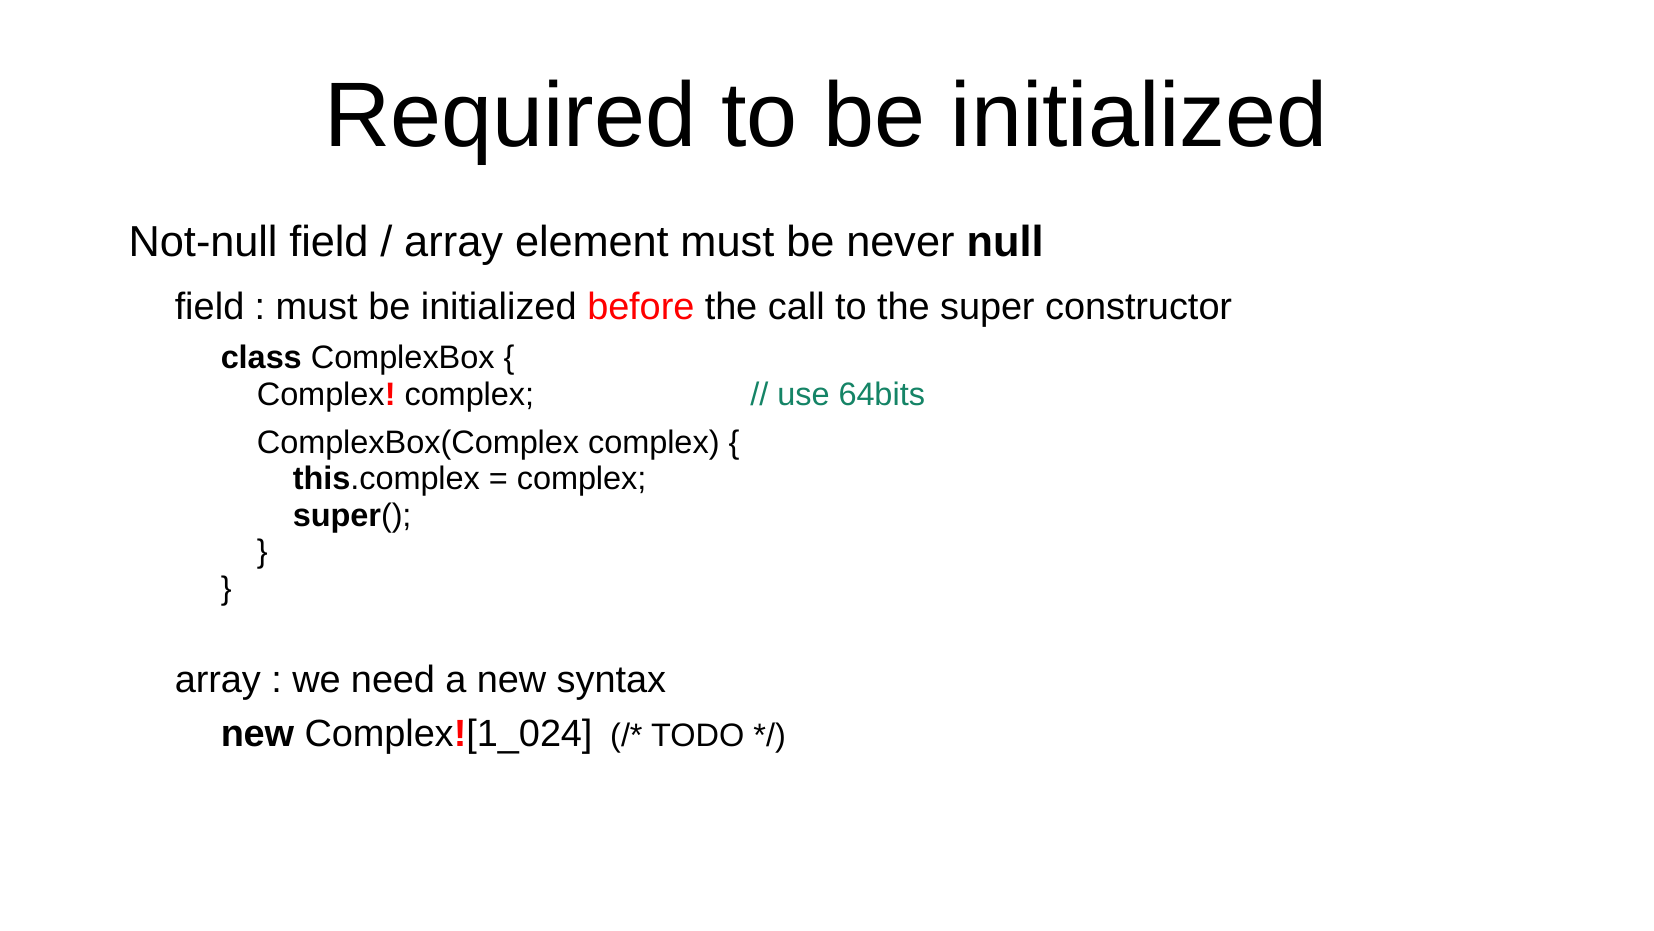

# Required to be initialized
Not-null field / array element must be never null
field : must be initialized before the call to the super constructor
class ComplexBox {
 Complex! complex; // use 64bits
 ComplexBox(Complex complex) {
 this.complex = complex;
 super();
 }
}
array : we need a new syntax
new Complex![1_024] (/* TODO */)